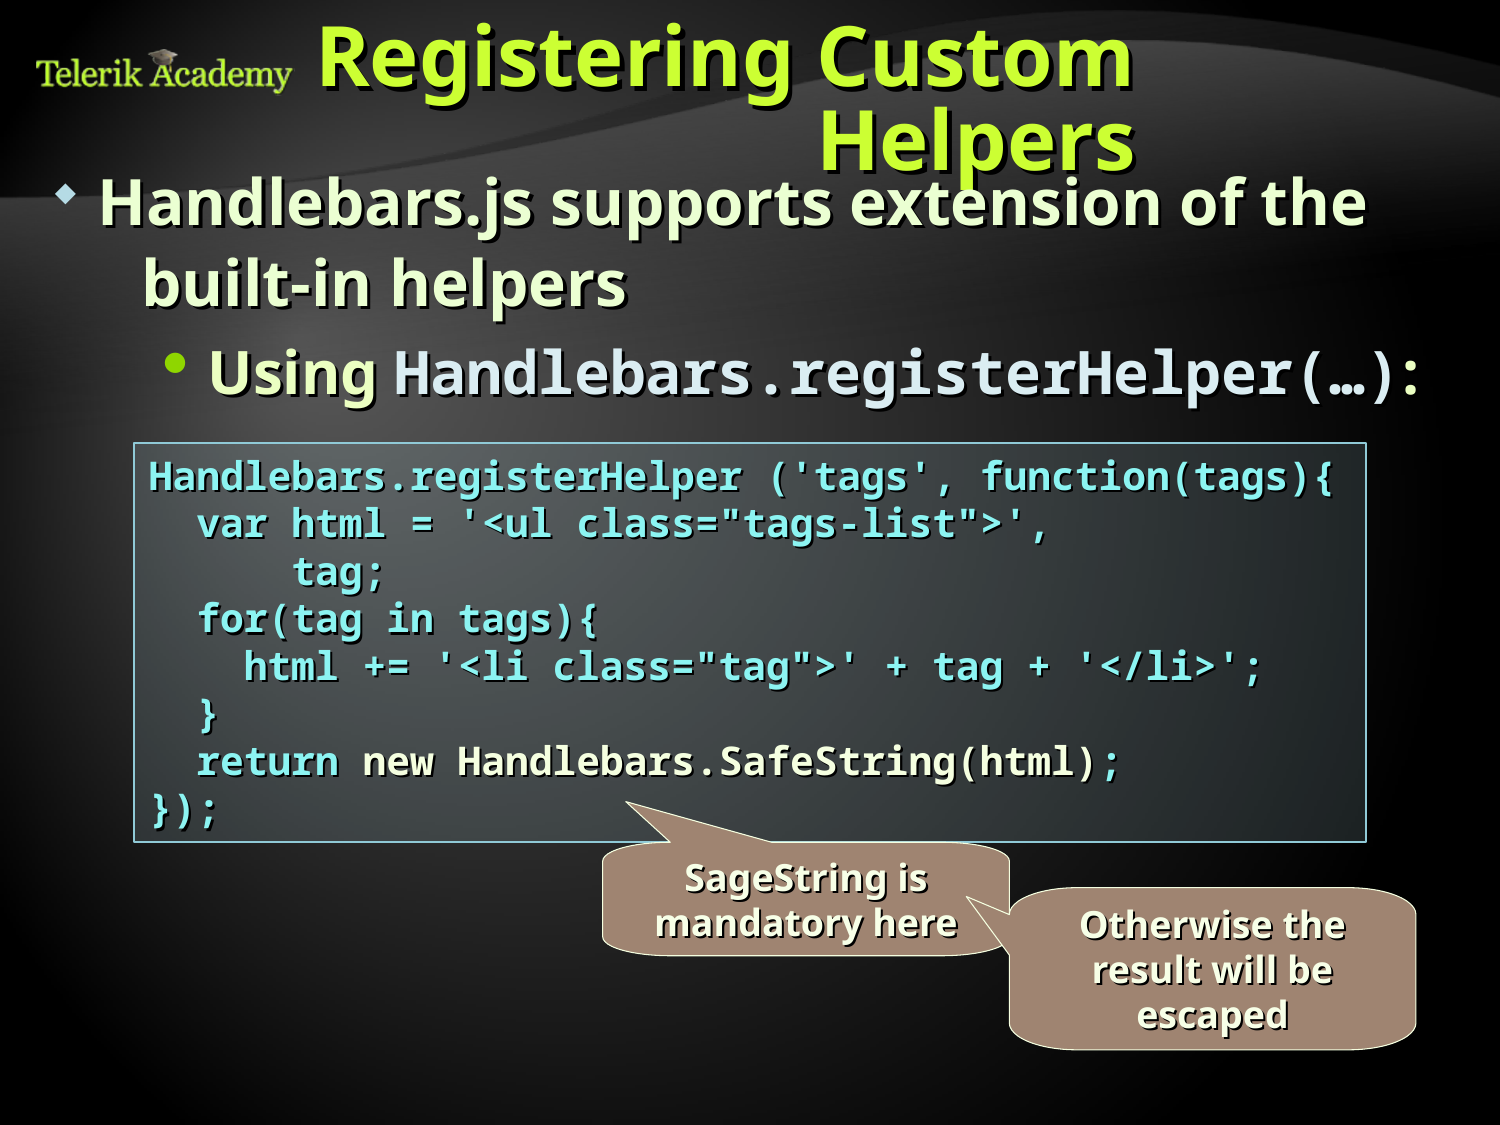

# Registering Custom Helpers
Handlebars.js supports extension of the
built-in helpers
Using Handlebars.registerHelper(…):
Handlebars.registerHelper ('tags', function(tags){
 var html = '<ul class="tags-list">',
 tag;
 for(tag in tags){
 html += '<li class="tag">' + tag + '</li>';
 }
 return new Handlebars.SafeString(html);
});
SageString is mandatory here
Otherwise the result will be escaped